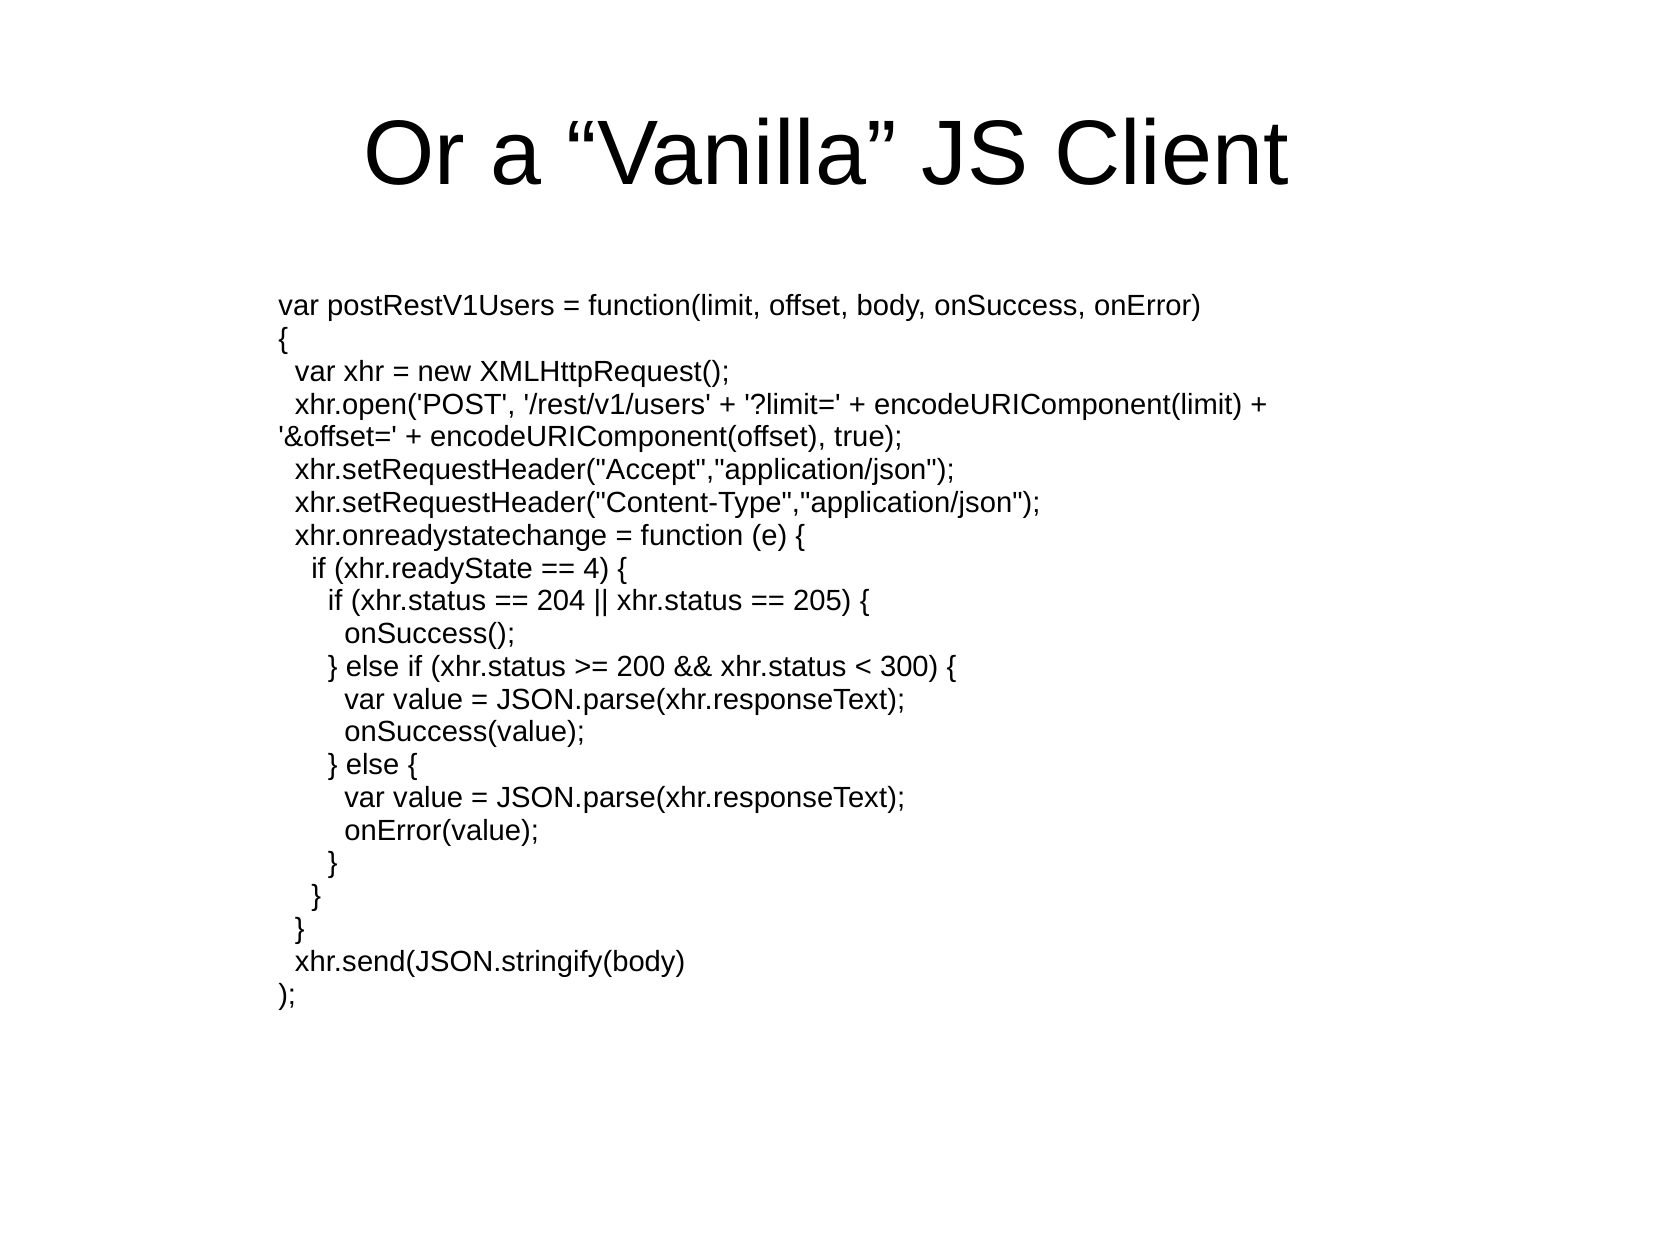

# Or a “Vanilla” JS Client
var postRestV1Users = function(limit, offset, body, onSuccess, onError)
{
 var xhr = new XMLHttpRequest();
 xhr.open('POST', '/rest/v1/users' + '?limit=' + encodeURIComponent(limit) + '&offset=' + encodeURIComponent(offset), true);
 xhr.setRequestHeader("Accept","application/json");
 xhr.setRequestHeader("Content-Type","application/json");
 xhr.onreadystatechange = function (e) {
 if (xhr.readyState == 4) {
 if (xhr.status == 204 || xhr.status == 205) {
 onSuccess();
 } else if (xhr.status >= 200 && xhr.status < 300) {
 var value = JSON.parse(xhr.responseText);
 onSuccess(value);
 } else {
 var value = JSON.parse(xhr.responseText);
 onError(value);
 }
 }
 }
 xhr.send(JSON.stringify(body)
);